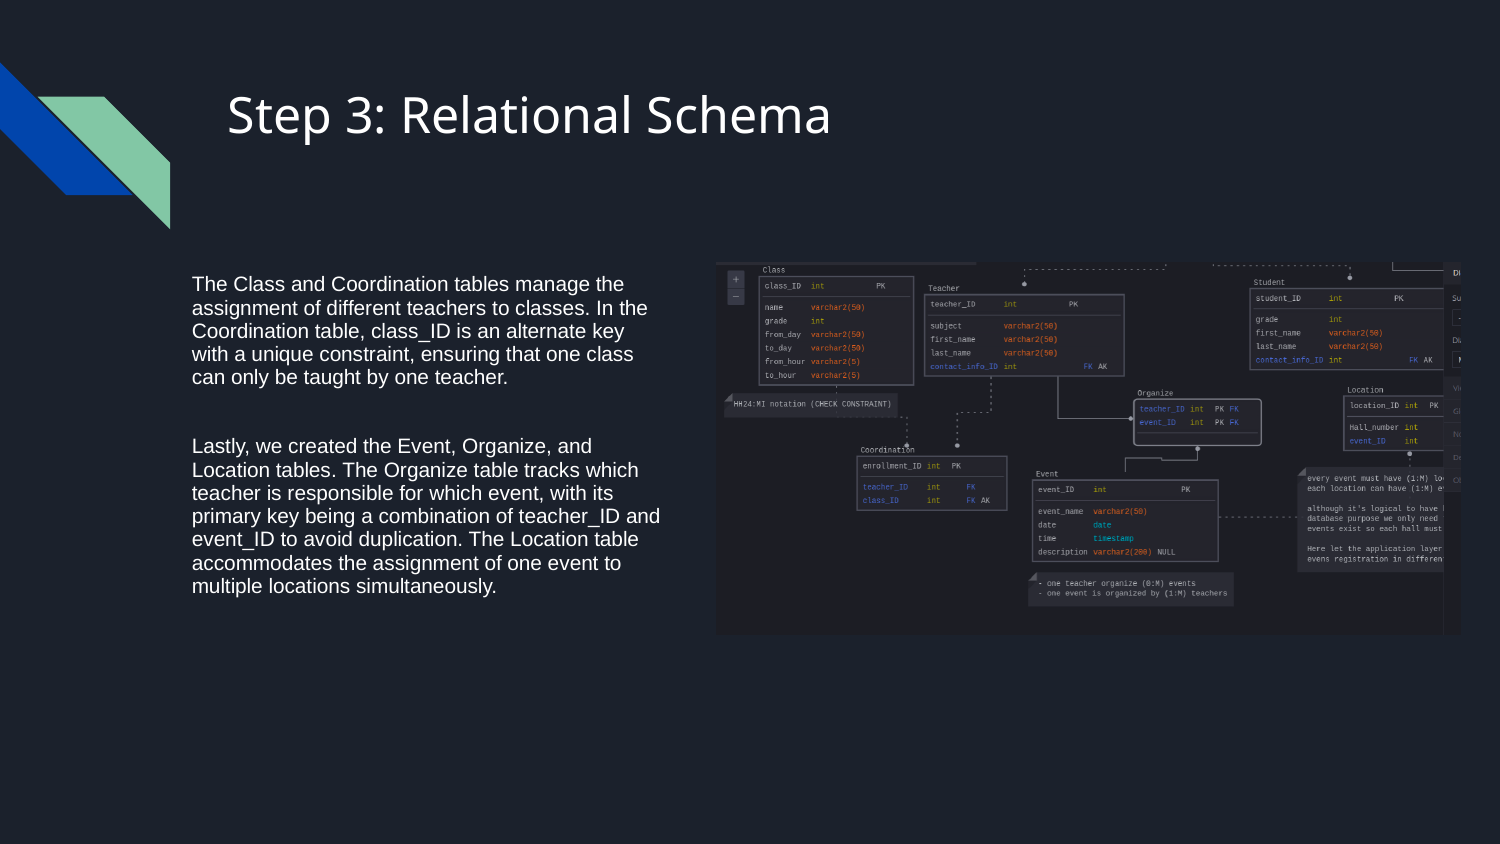

# Step 3: Relational Schema
The Class and Coordination tables manage the assignment of different teachers to classes. In the Coordination table, class_ID is an alternate key with a unique constraint, ensuring that one class can only be taught by one teacher.
Lastly, we created the Event, Organize, and Location tables. The Organize table tracks which teacher is responsible for which event, with its primary key being a combination of teacher_ID and event_ID to avoid duplication. The Location table accommodates the assignment of one event to multiple locations simultaneously.